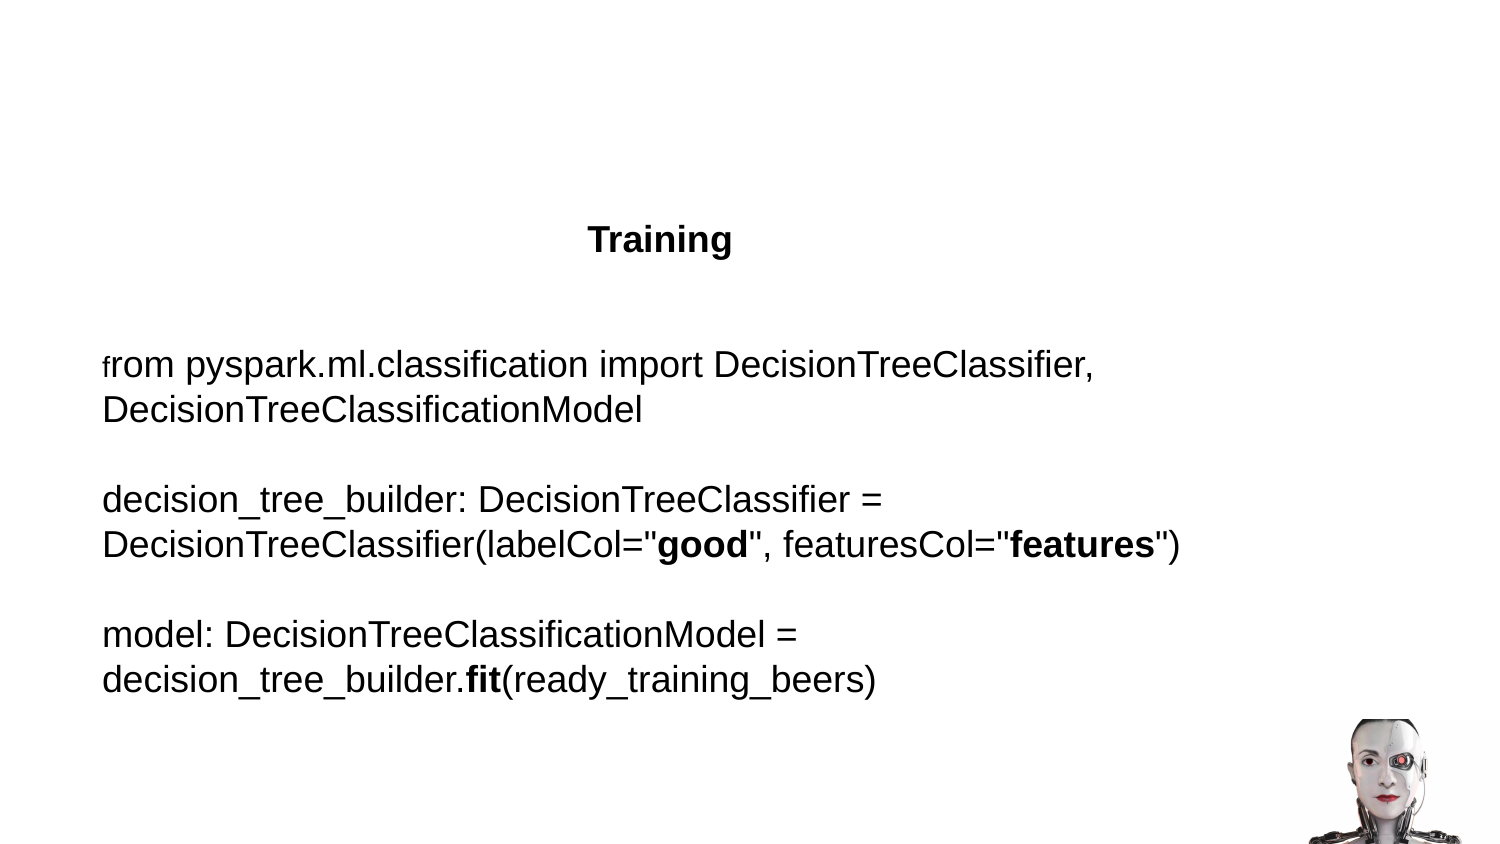

Training
from pyspark.ml.classification import DecisionTreeClassifier, DecisionTreeClassificationModel
decision_tree_builder: DecisionTreeClassifier = DecisionTreeClassifier(labelCol="good", featuresCol="features")
model: DecisionTreeClassificationModel = decision_tree_builder.fit(ready_training_beers)